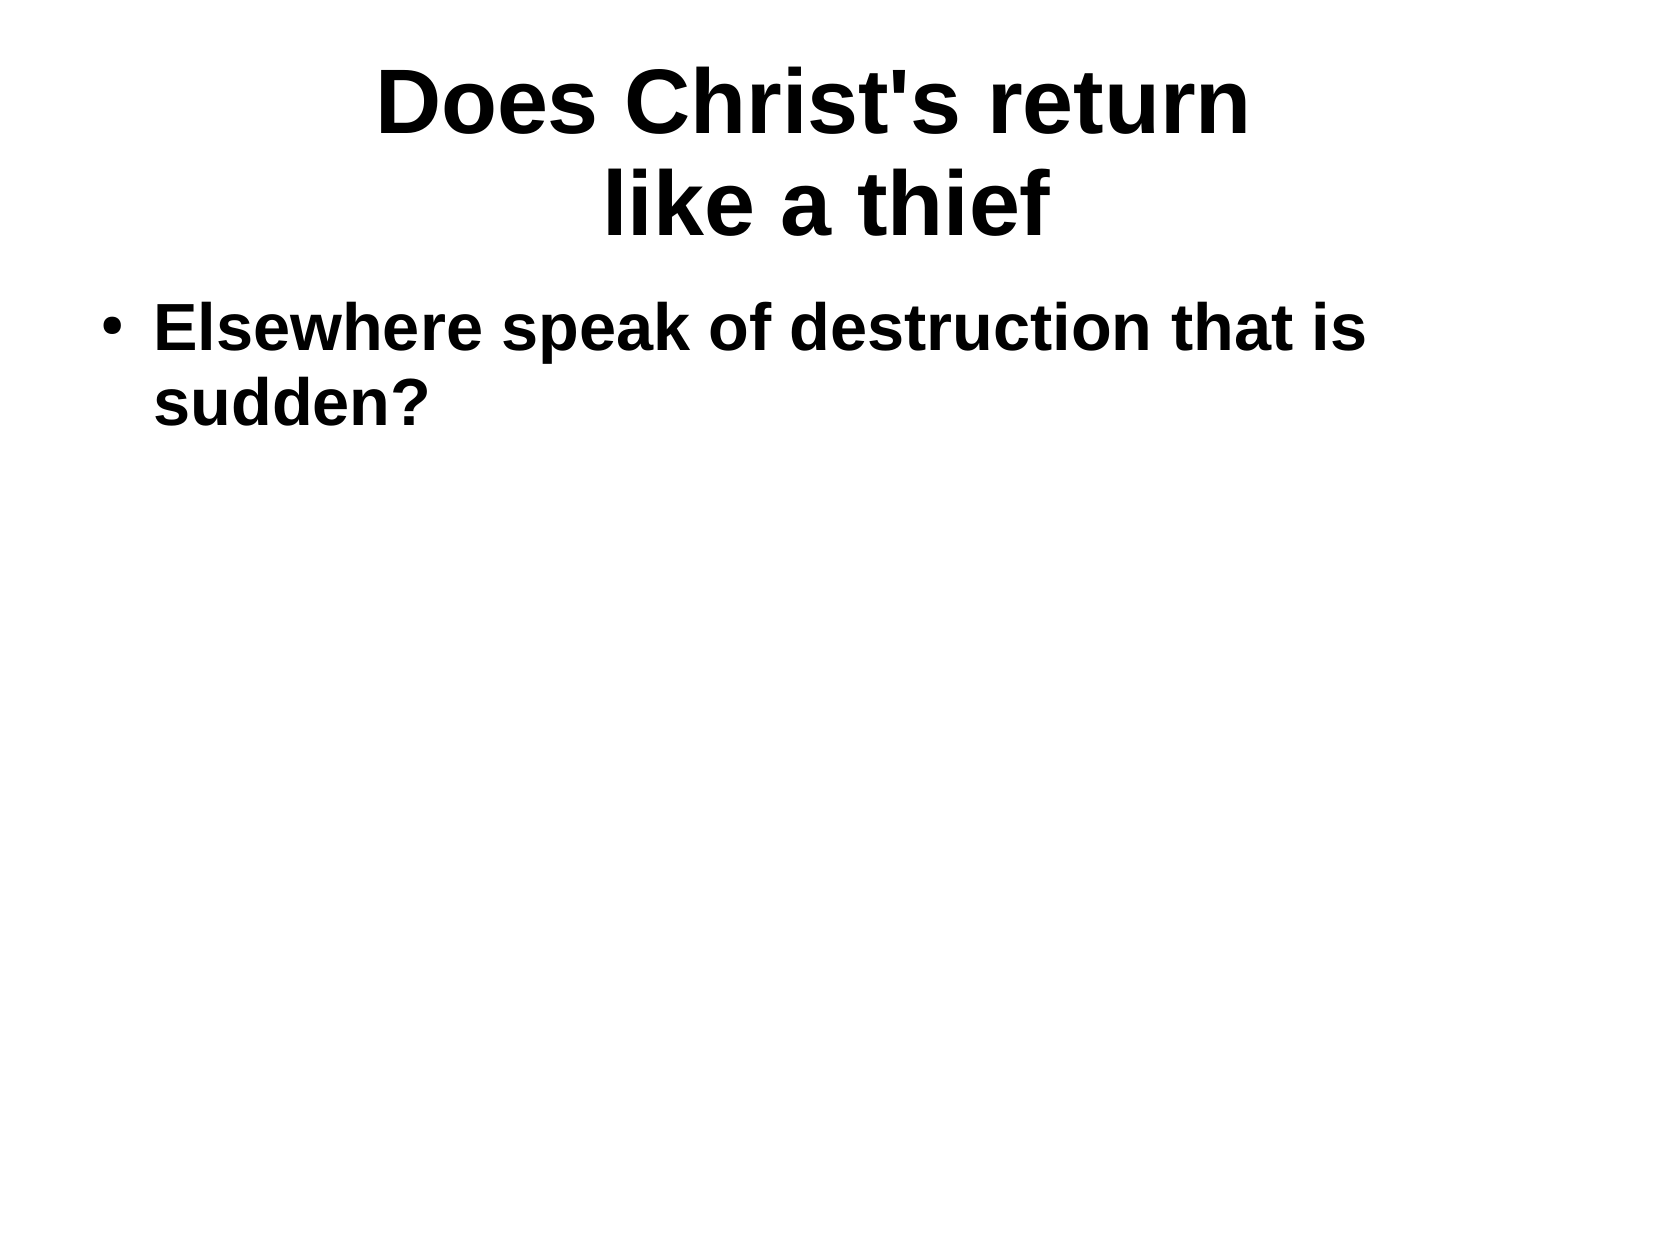

# Does Christ's return like a thief
Elsewhere speak of destruction that is sudden?